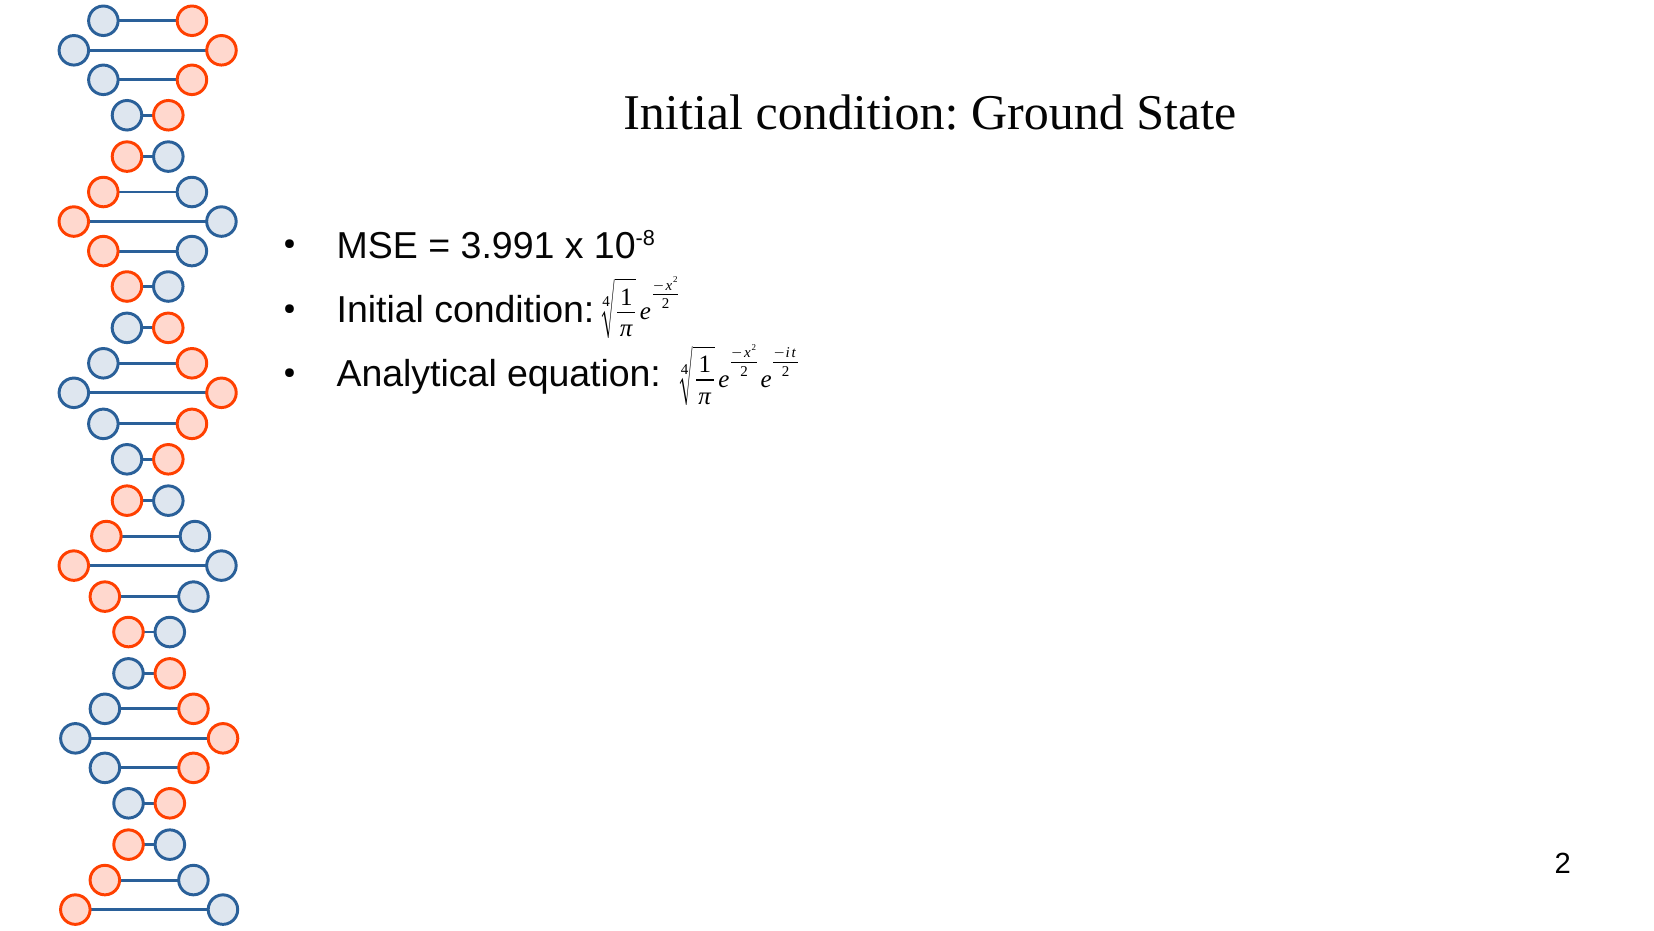

# Initial condition: Ground State
MSE = 3.991 x 10-8
Initial condition:
Analytical equation:
2